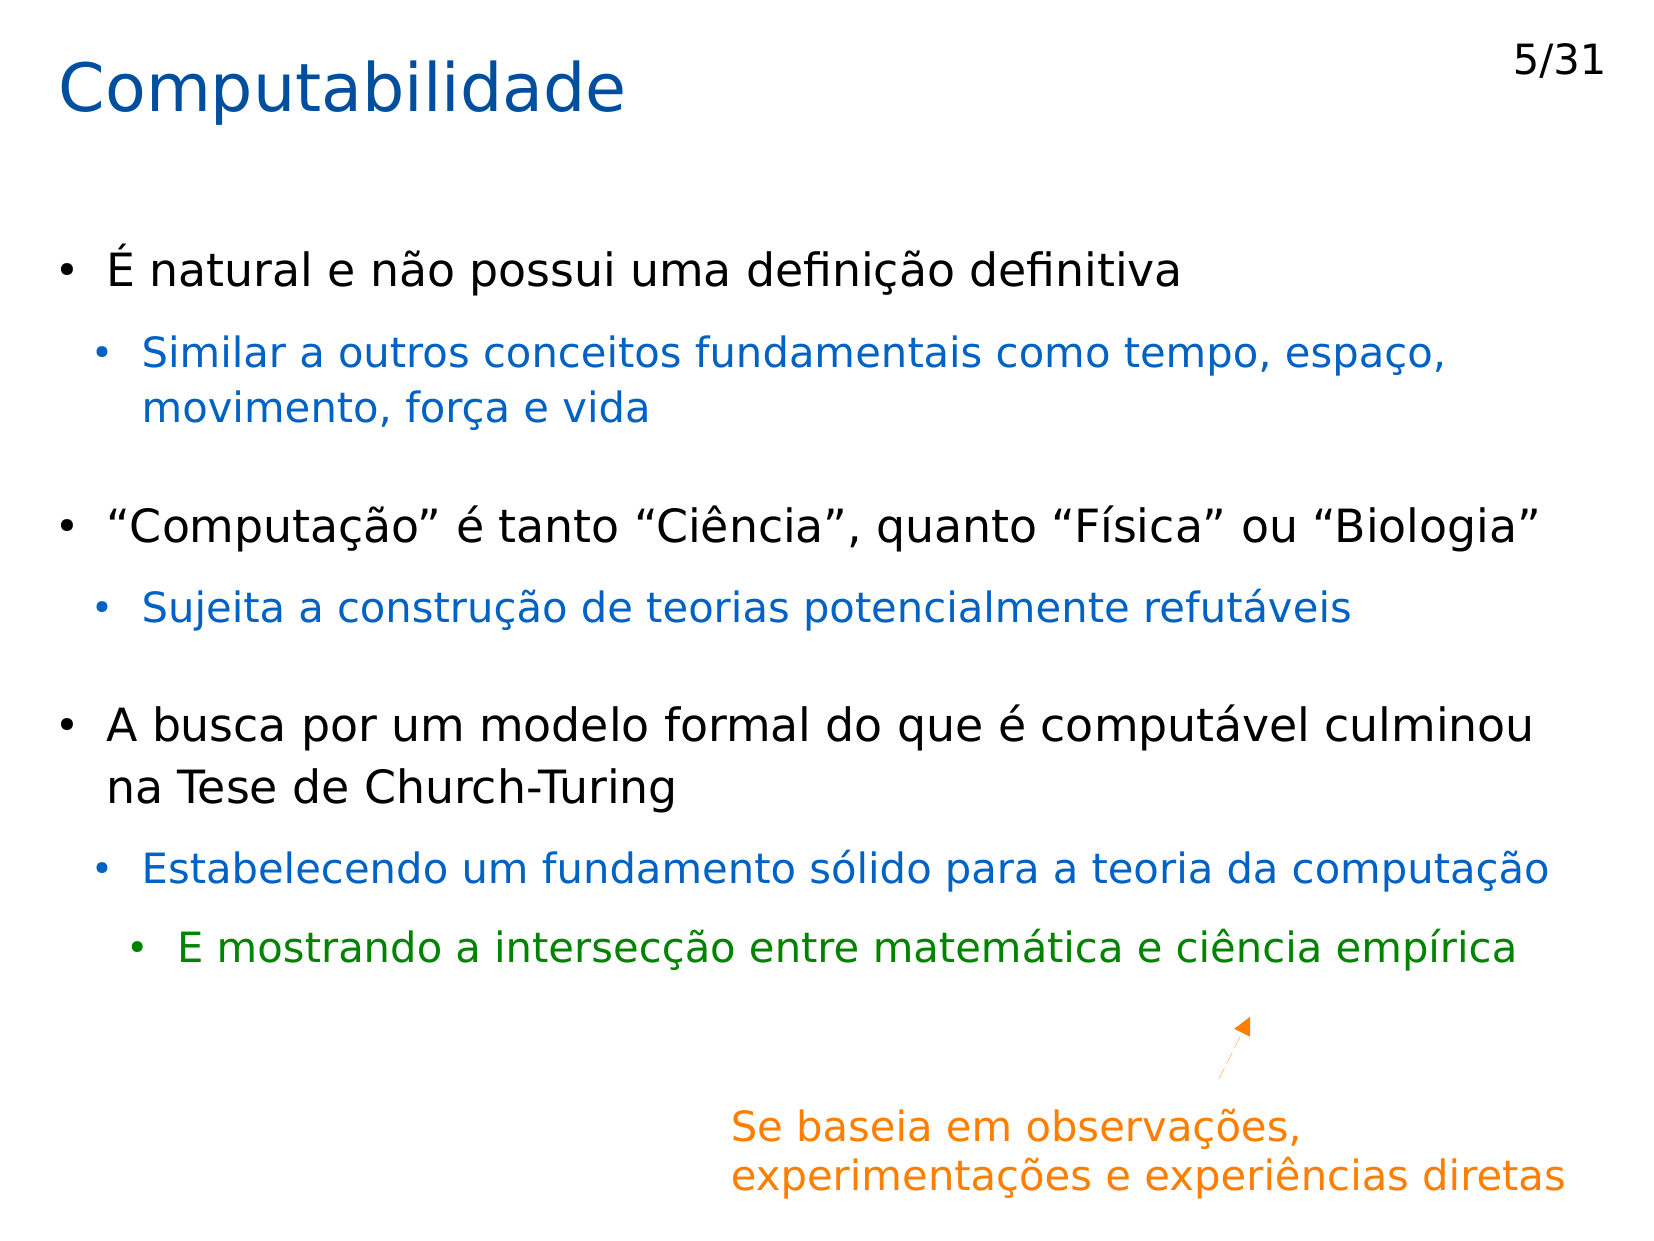

# Computabilidade
5
É natural e não possui uma definição definitiva
Similar a outros conceitos fundamentais como tempo, espaço, movimento, força e vida
“Computação” é tanto “Ciência”, quanto “Física” ou “Biologia”
Sujeita a construção de teorias potencialmente refutáveis
A busca por um modelo formal do que é computável culminou na Tese de Church-Turing
Estabelecendo um fundamento sólido para a teoria da computação
E mostrando a intersecção entre matemática e ciência empírica
Se baseia em observações, experimentações e experiências diretas